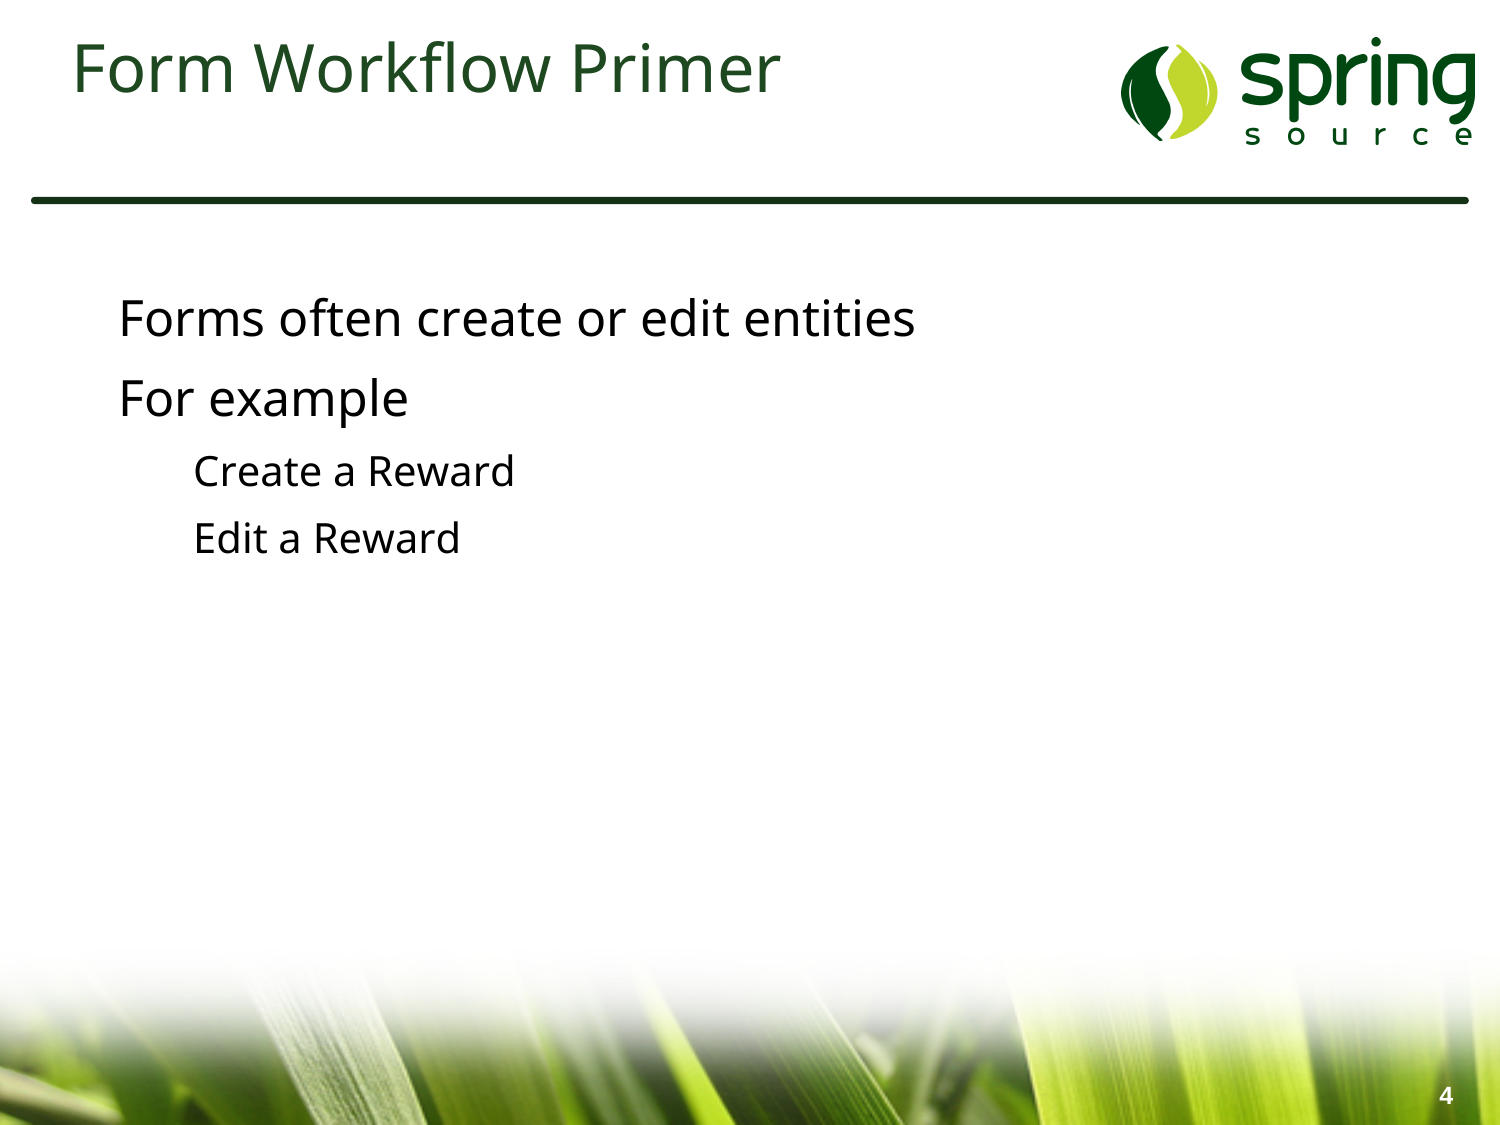

# Form Workflow Primer
Forms often create or edit entities
For example
Create a Reward
Edit a Reward